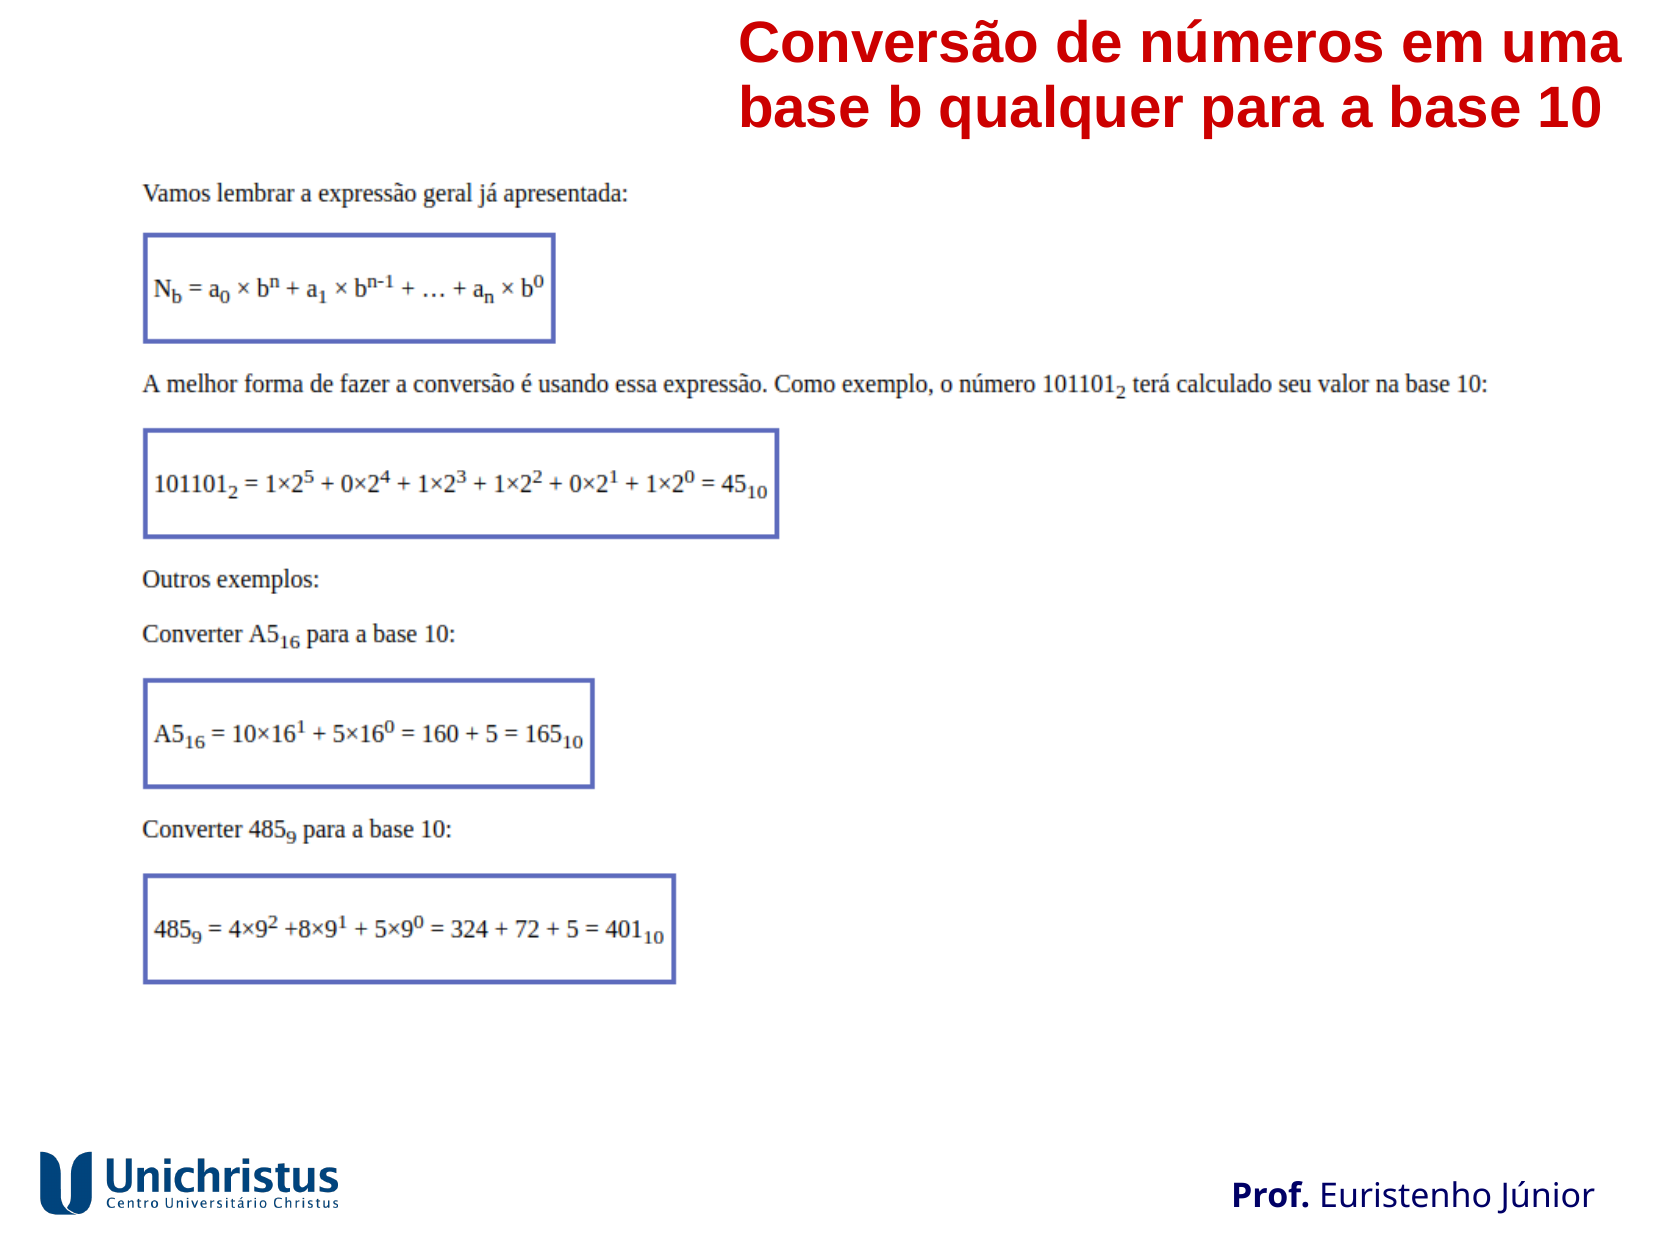

Conversão de números em uma
base b qualquer para a base 10
Prof. Euristenho Júnior